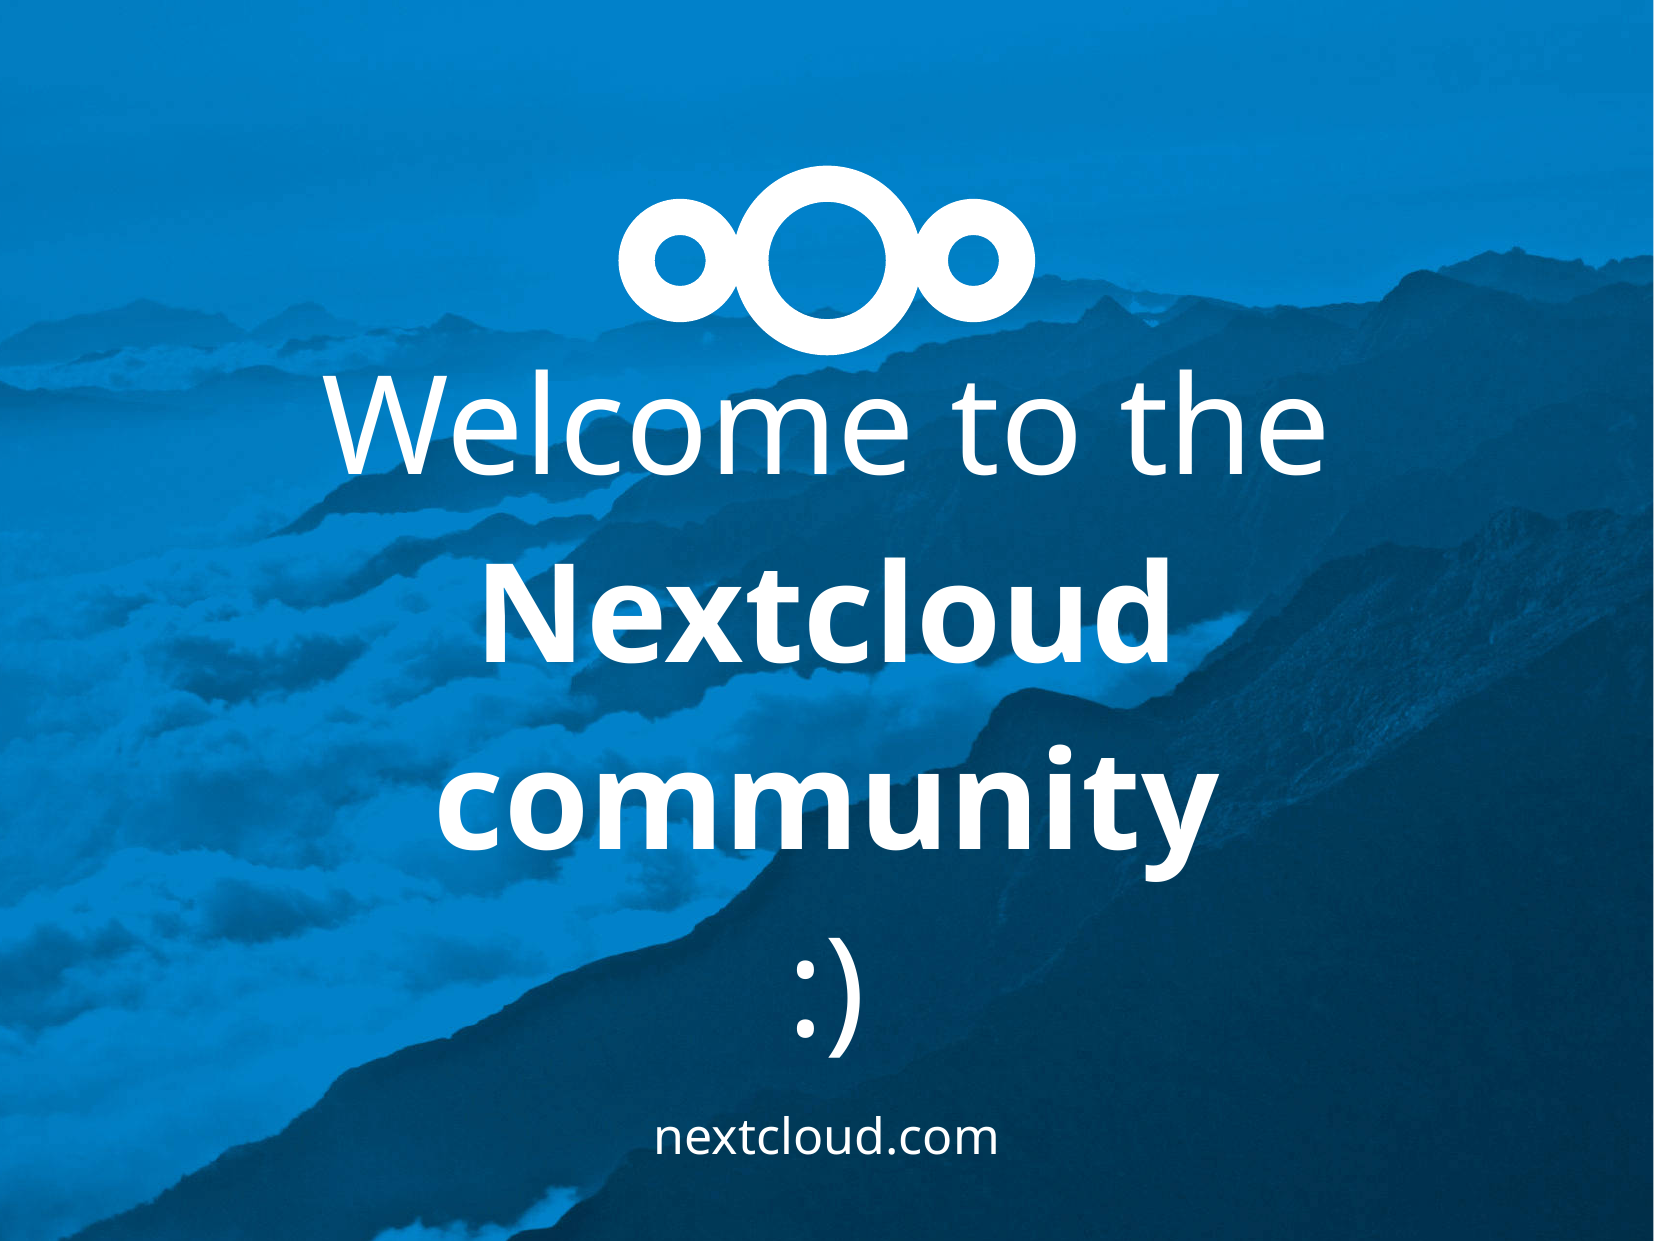

# Welcome to the Nextcloud community :)
nextcloud.com